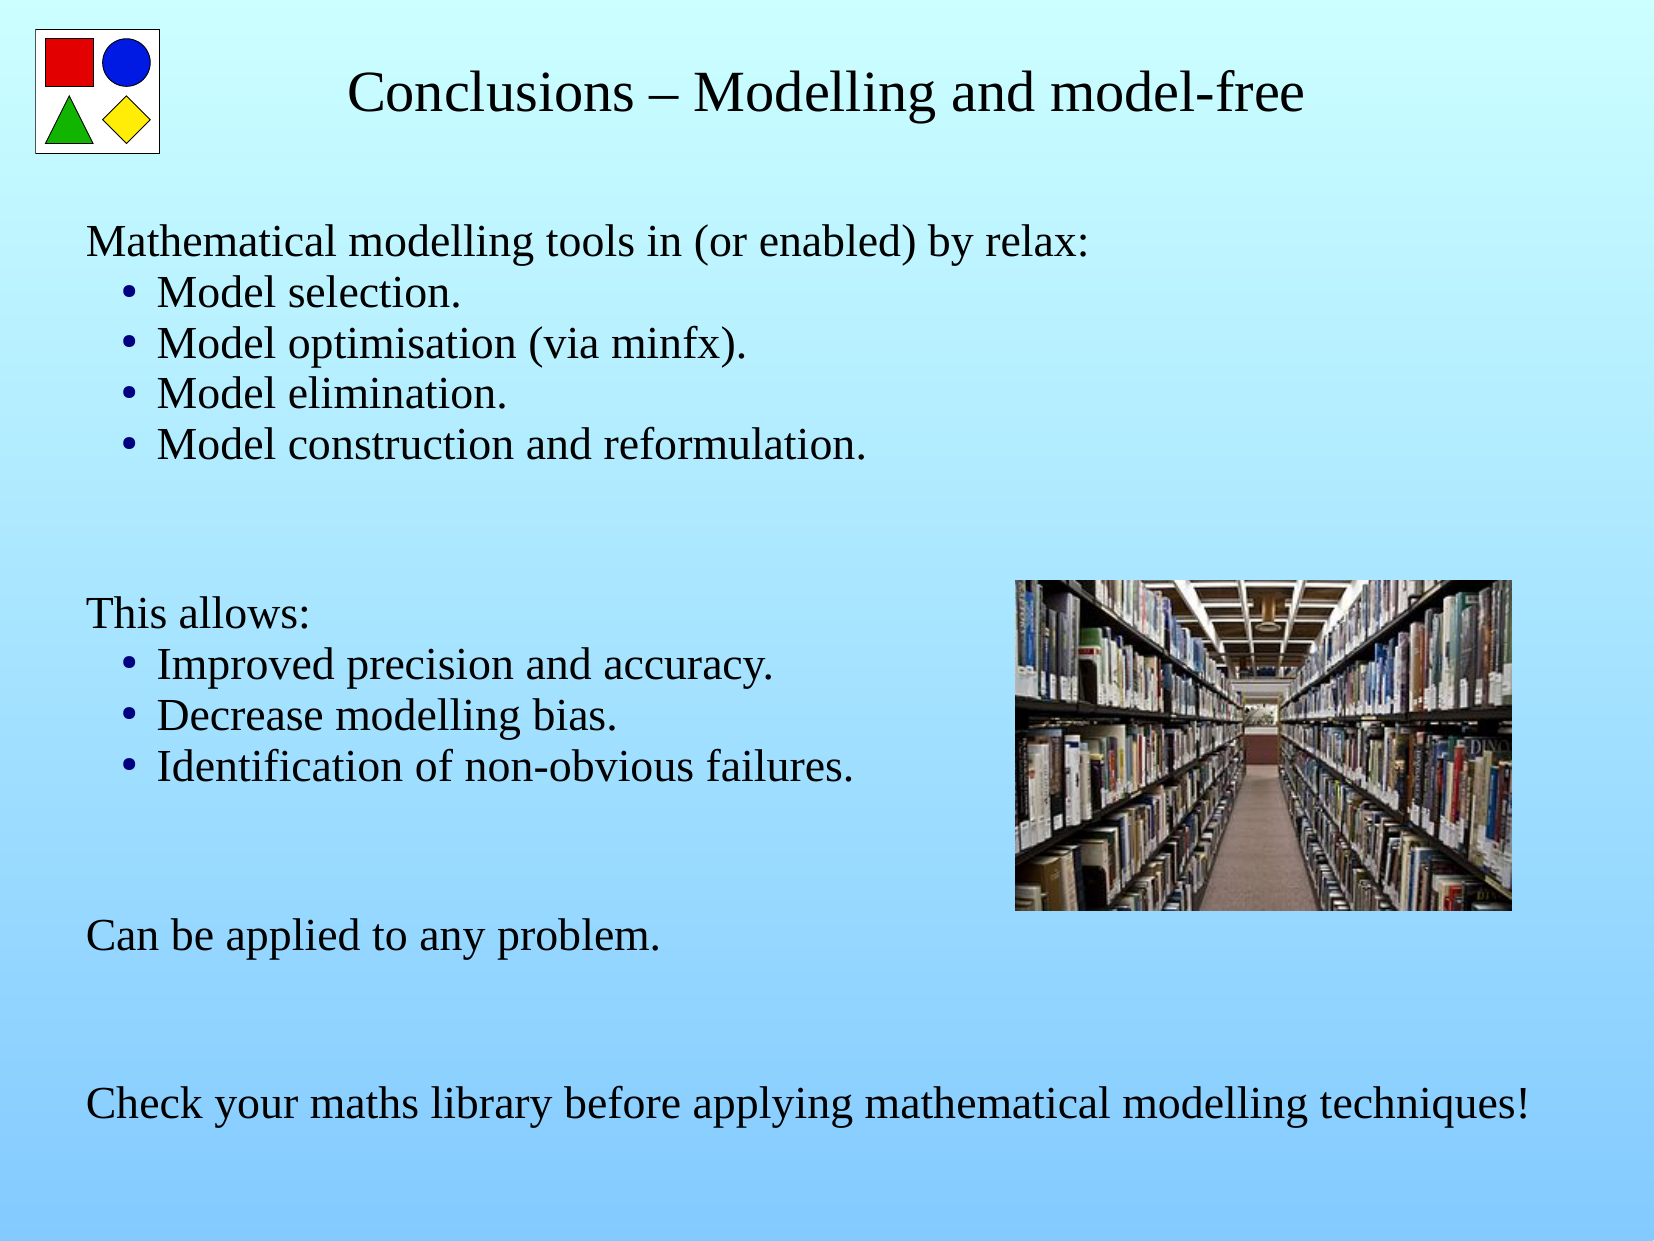

# Conclusions – Modelling and model-free
Mathematical modelling tools in (or enabled) by relax:
Model selection.
Model optimisation (via minfx).
Model elimination.
Model construction and reformulation.
This allows:
Improved precision and accuracy.
Decrease modelling bias.
Identification of non-obvious failures.
Can be applied to any problem.
Check your maths library before applying mathematical modelling techniques!